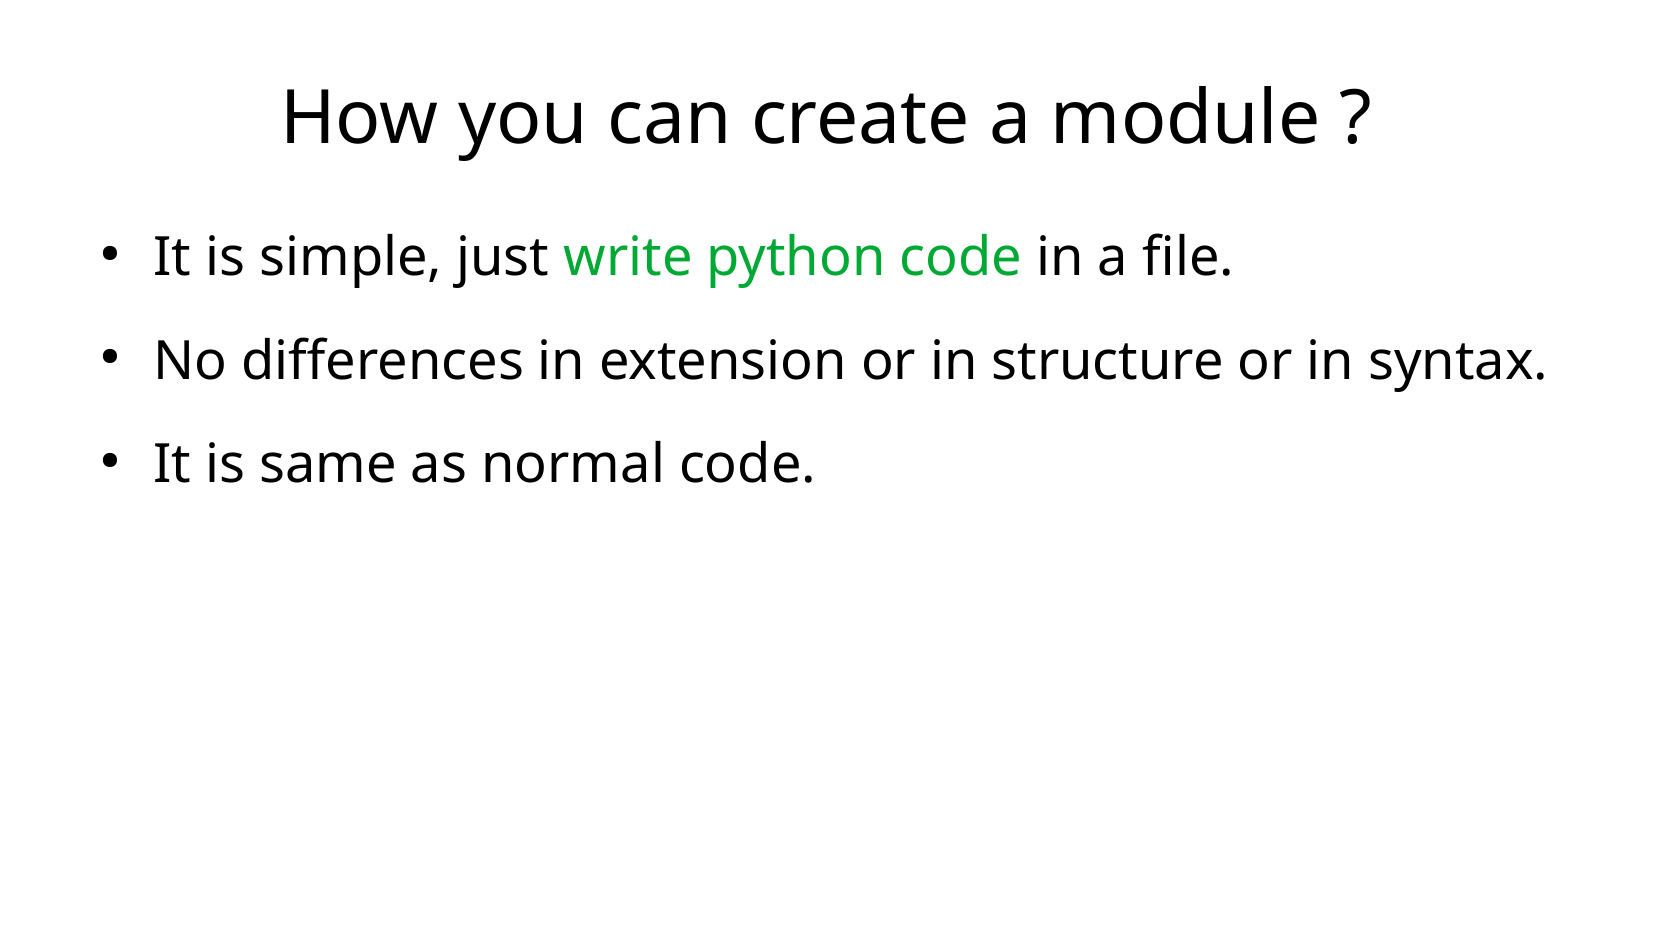

# How you can create a module ?
It is simple, just write python code in a file.
No differences in extension or in structure or in syntax.
It is same as normal code.